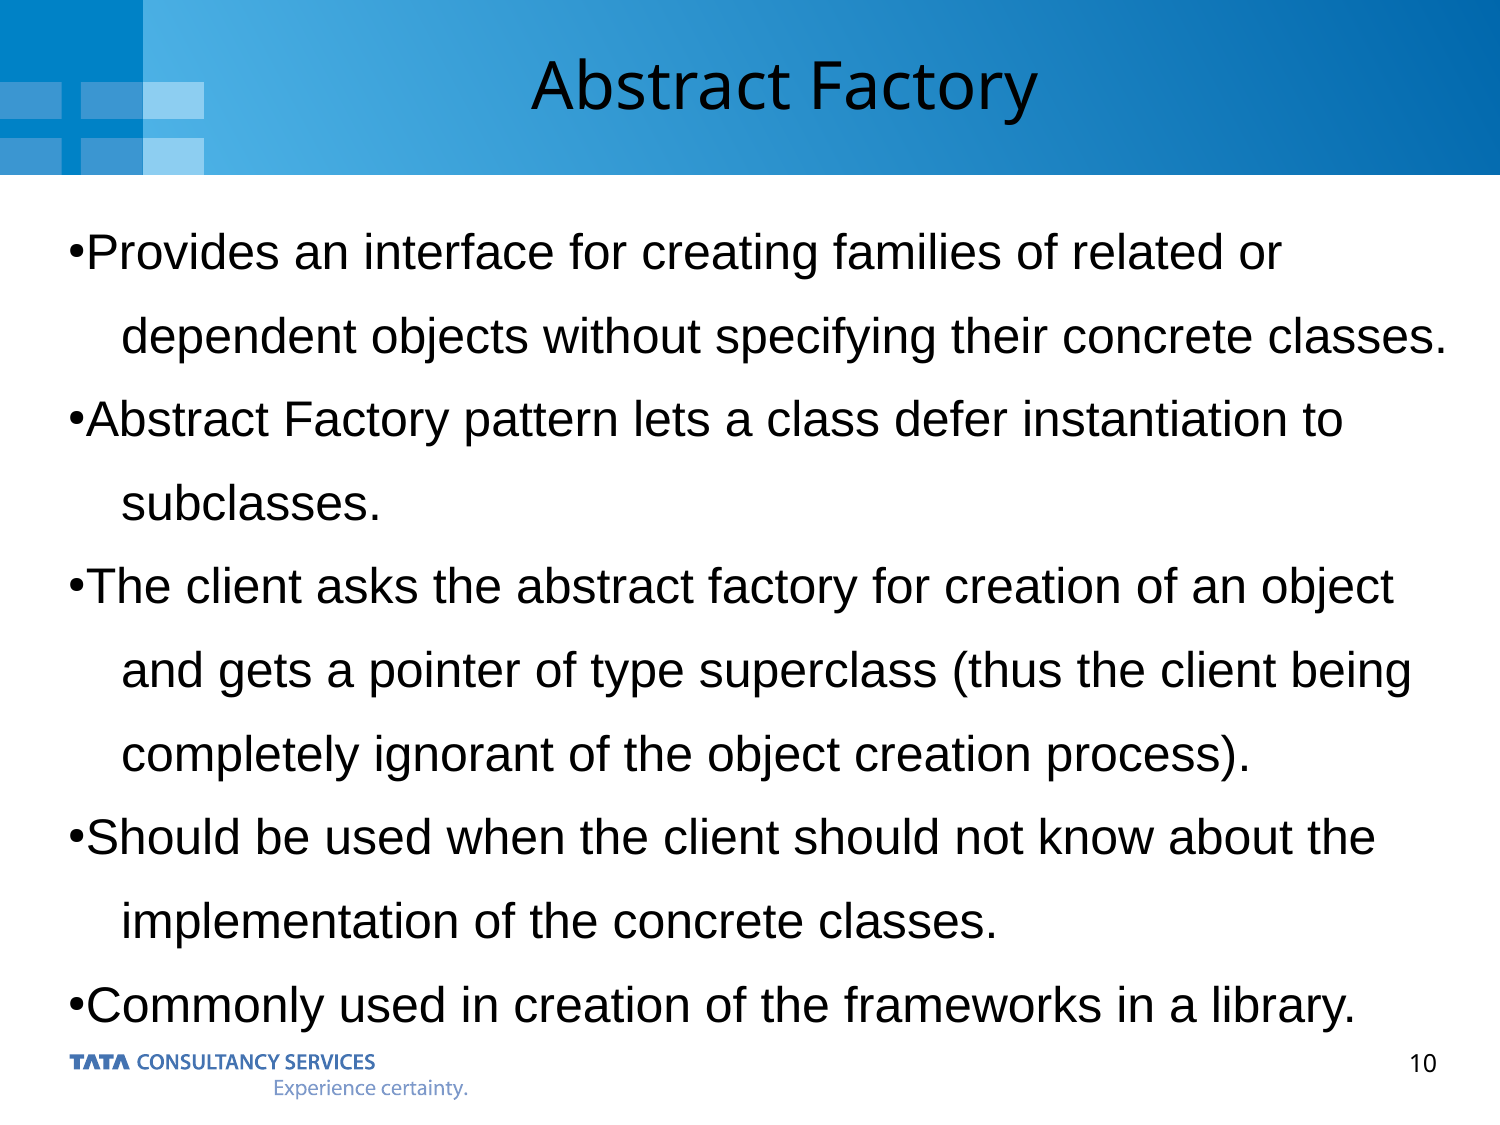

Abstract Factory
Provides an interface for creating families of related or dependent objects without specifying their concrete classes.
Abstract Factory pattern lets a class defer instantiation to subclasses.
The client asks the abstract factory for creation of an object and gets a pointer of type superclass (thus the client being completely ignorant of the object creation process).
Should be used when the client should not know about the implementation of the concrete classes.
Commonly used in creation of the frameworks in a library.